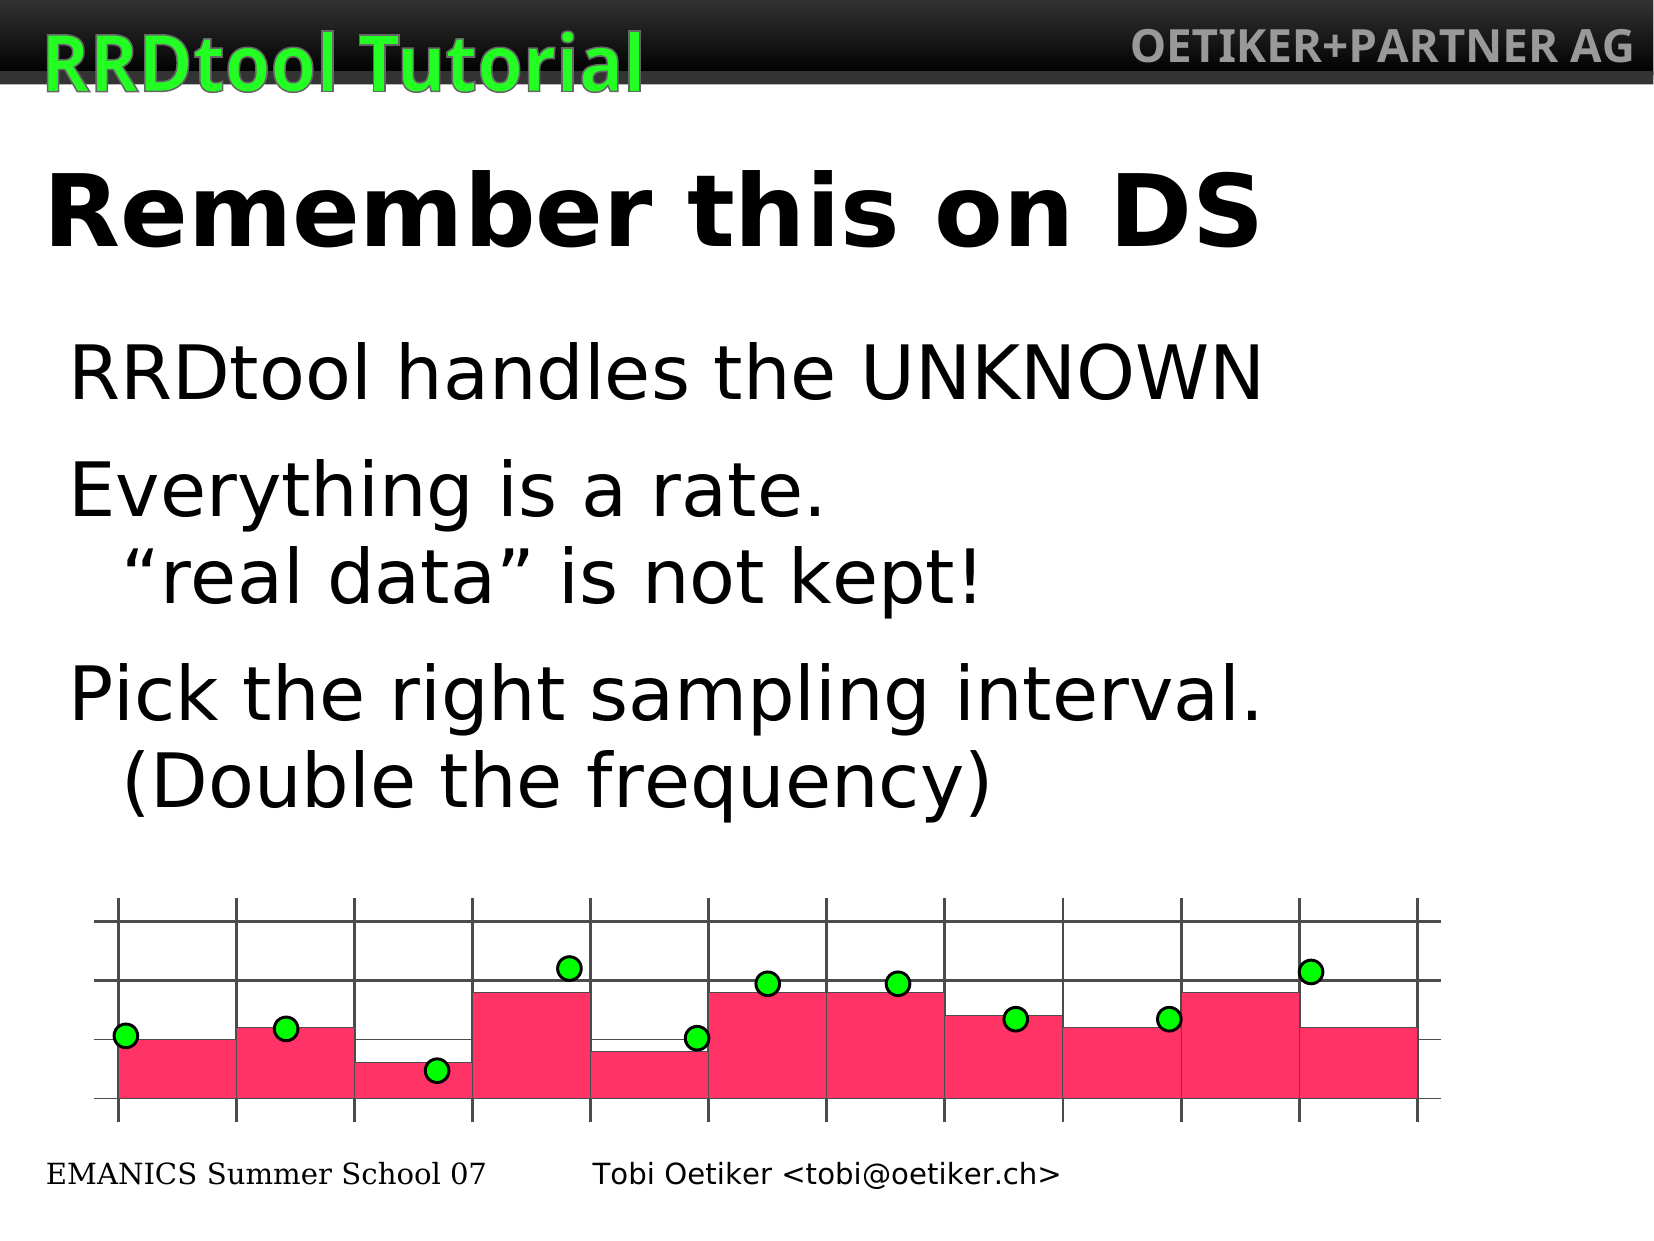

# Remember this on DS
RRDtool handles the UNKNOWN
Everything is a rate.
“real data” is not kept!
Pick the right sampling interval. (Double the frequency)